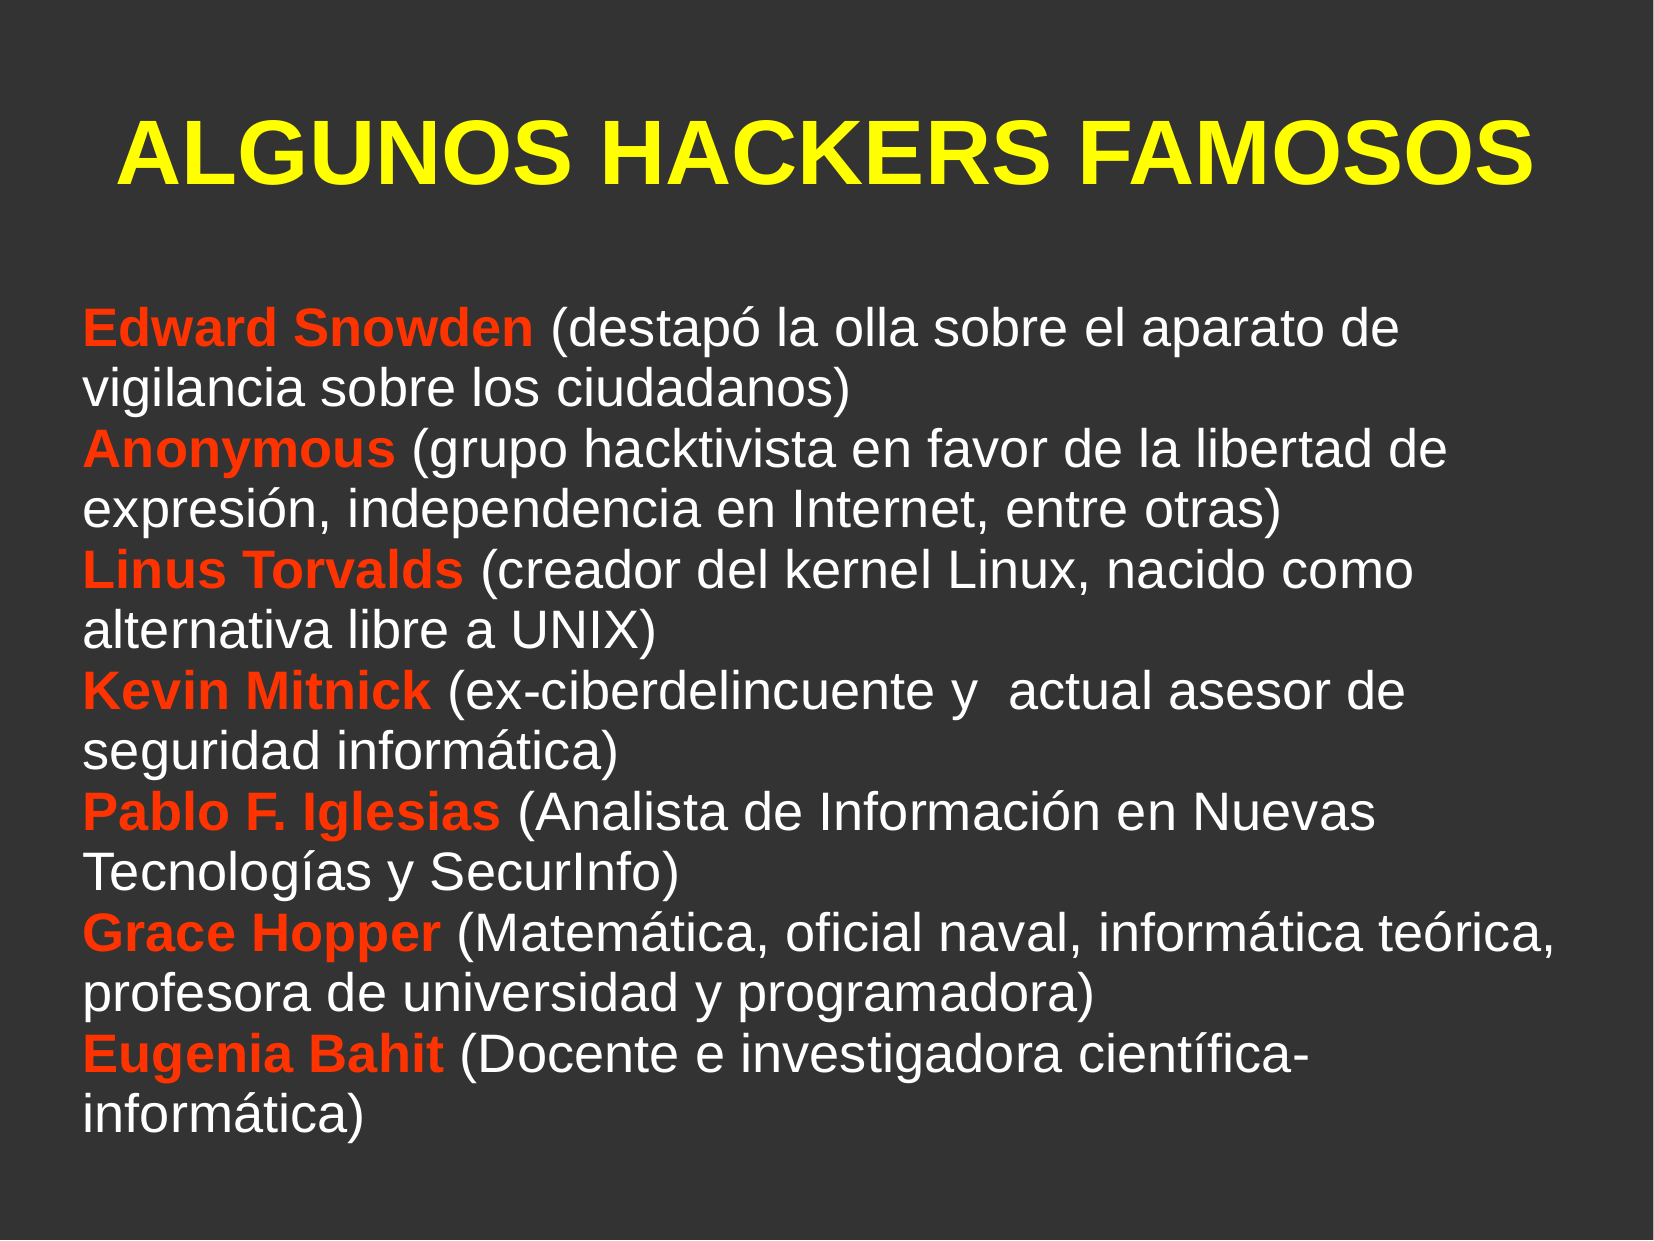

# ALGUNOS HACKERS FAMOSOS
Edward Snowden (destapó la olla sobre el aparato de vigilancia sobre los ciudadanos)
Anonymous (grupo hacktivista en favor de la libertad de expresión, independencia en Internet, entre otras)
Linus Torvalds (creador del kernel Linux, nacido como alternativa libre a UNIX)
Kevin Mitnick (ex-ciberdelincuente y actual asesor de seguridad informática)
Pablo F. Iglesias (Analista de Información en Nuevas Tecnologías y SecurInfo)
Grace Hopper (Matemática, oficial naval, informática teórica, profesora de universidad y programadora)
Eugenia Bahit (Docente e investigadora científica-informática)